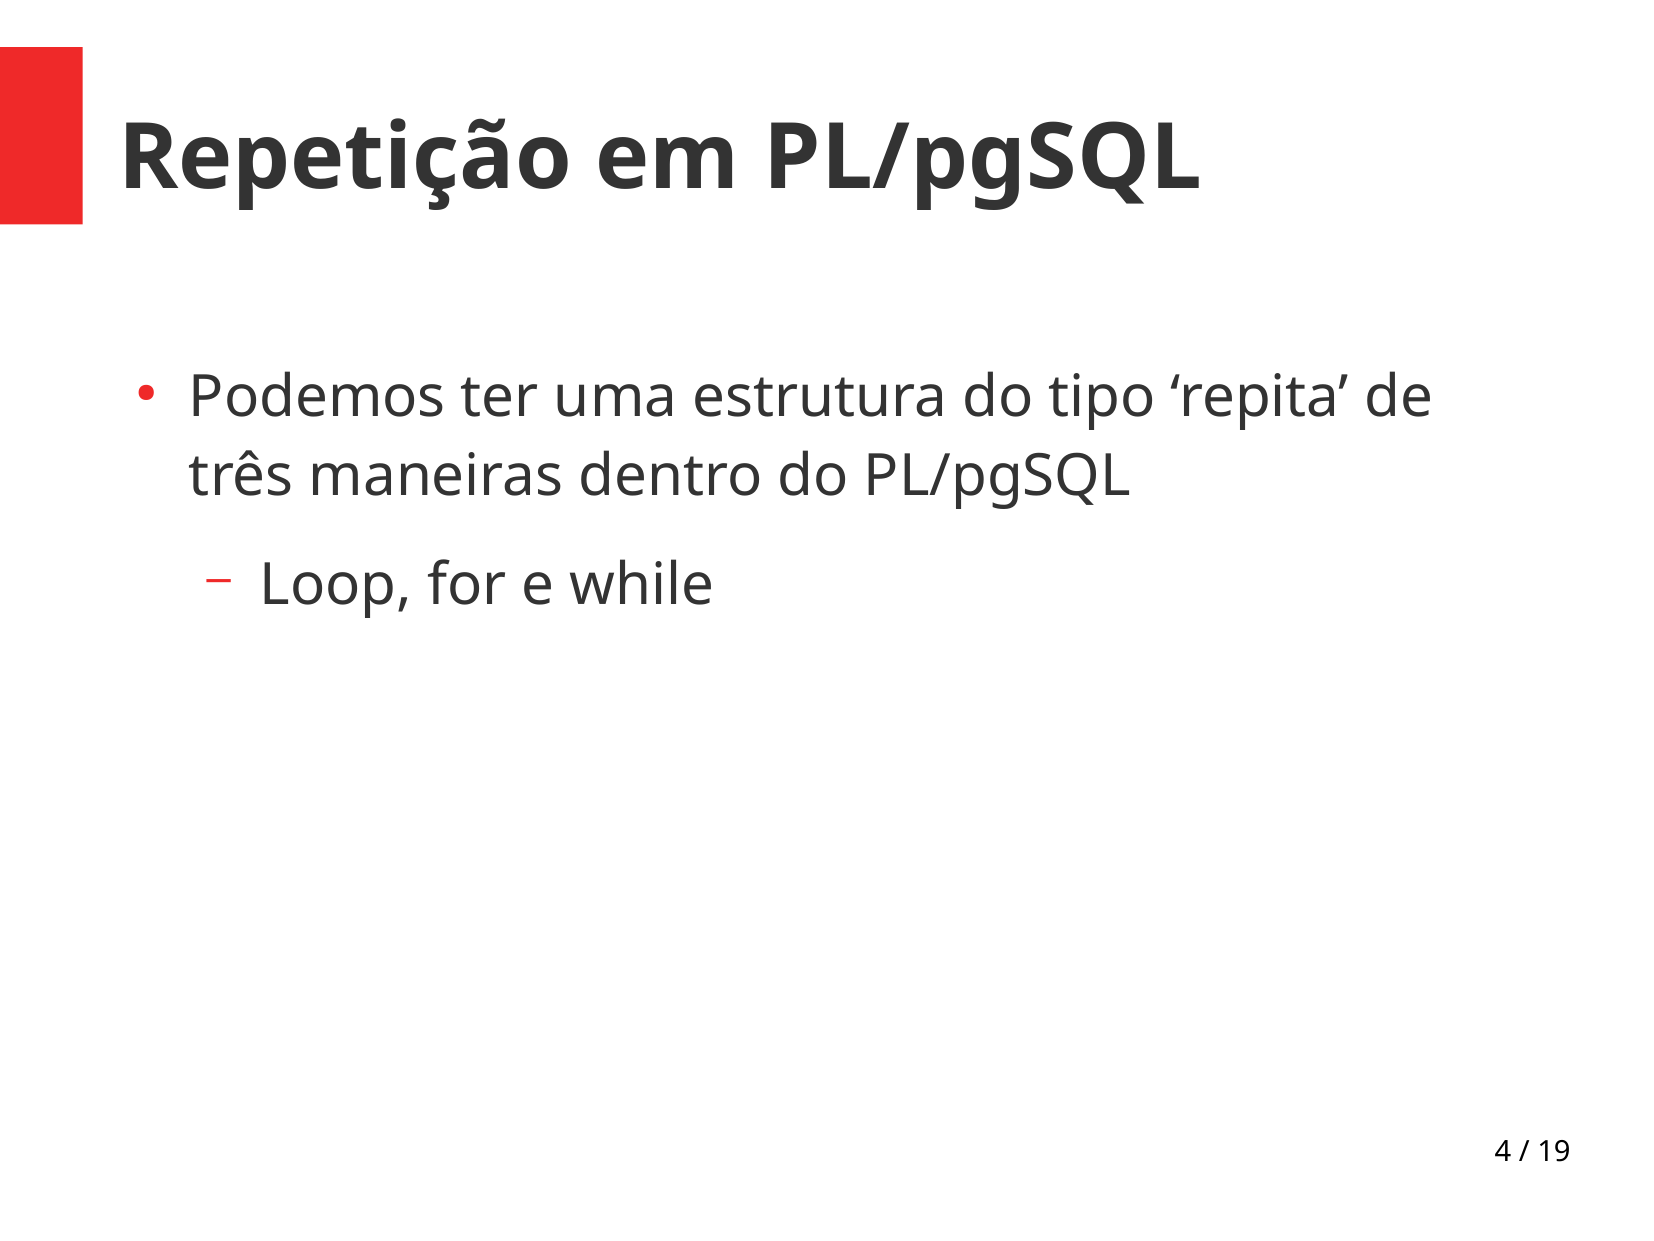

# Repetição em PL/pgSQL
Podemos ter uma estrutura do tipo ‘repita’ de três maneiras dentro do PL/pgSQL
Loop, for e while
4